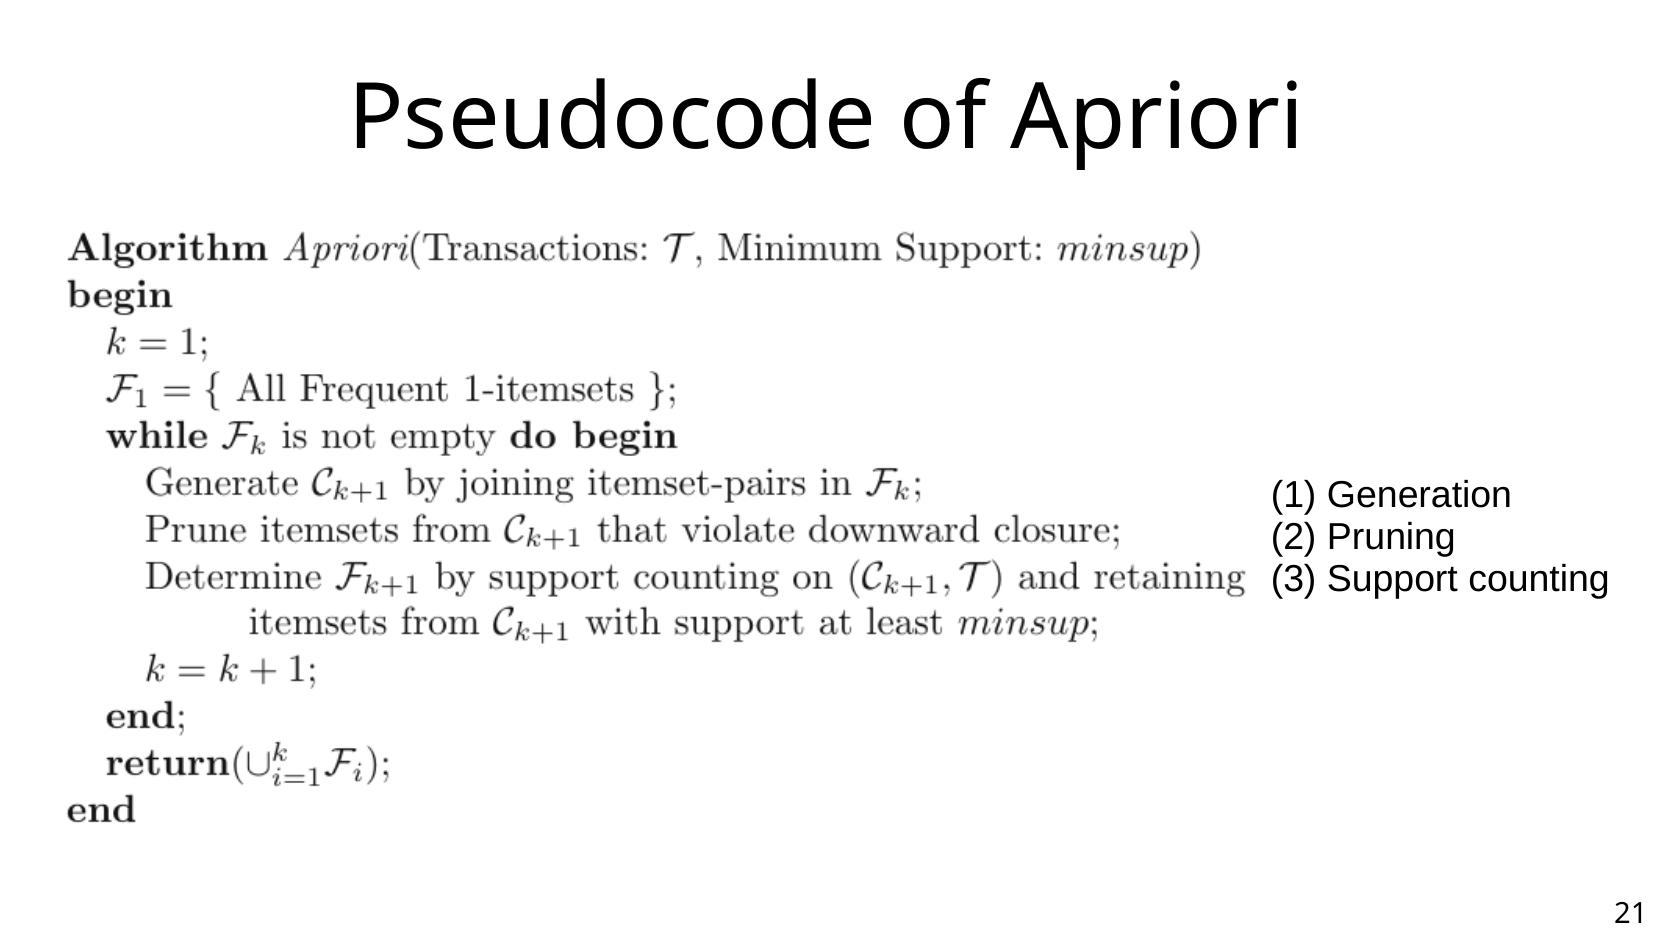

# Pseudocode of Apriori
(1) Generation
(2) Pruning
(3) Support counting
21